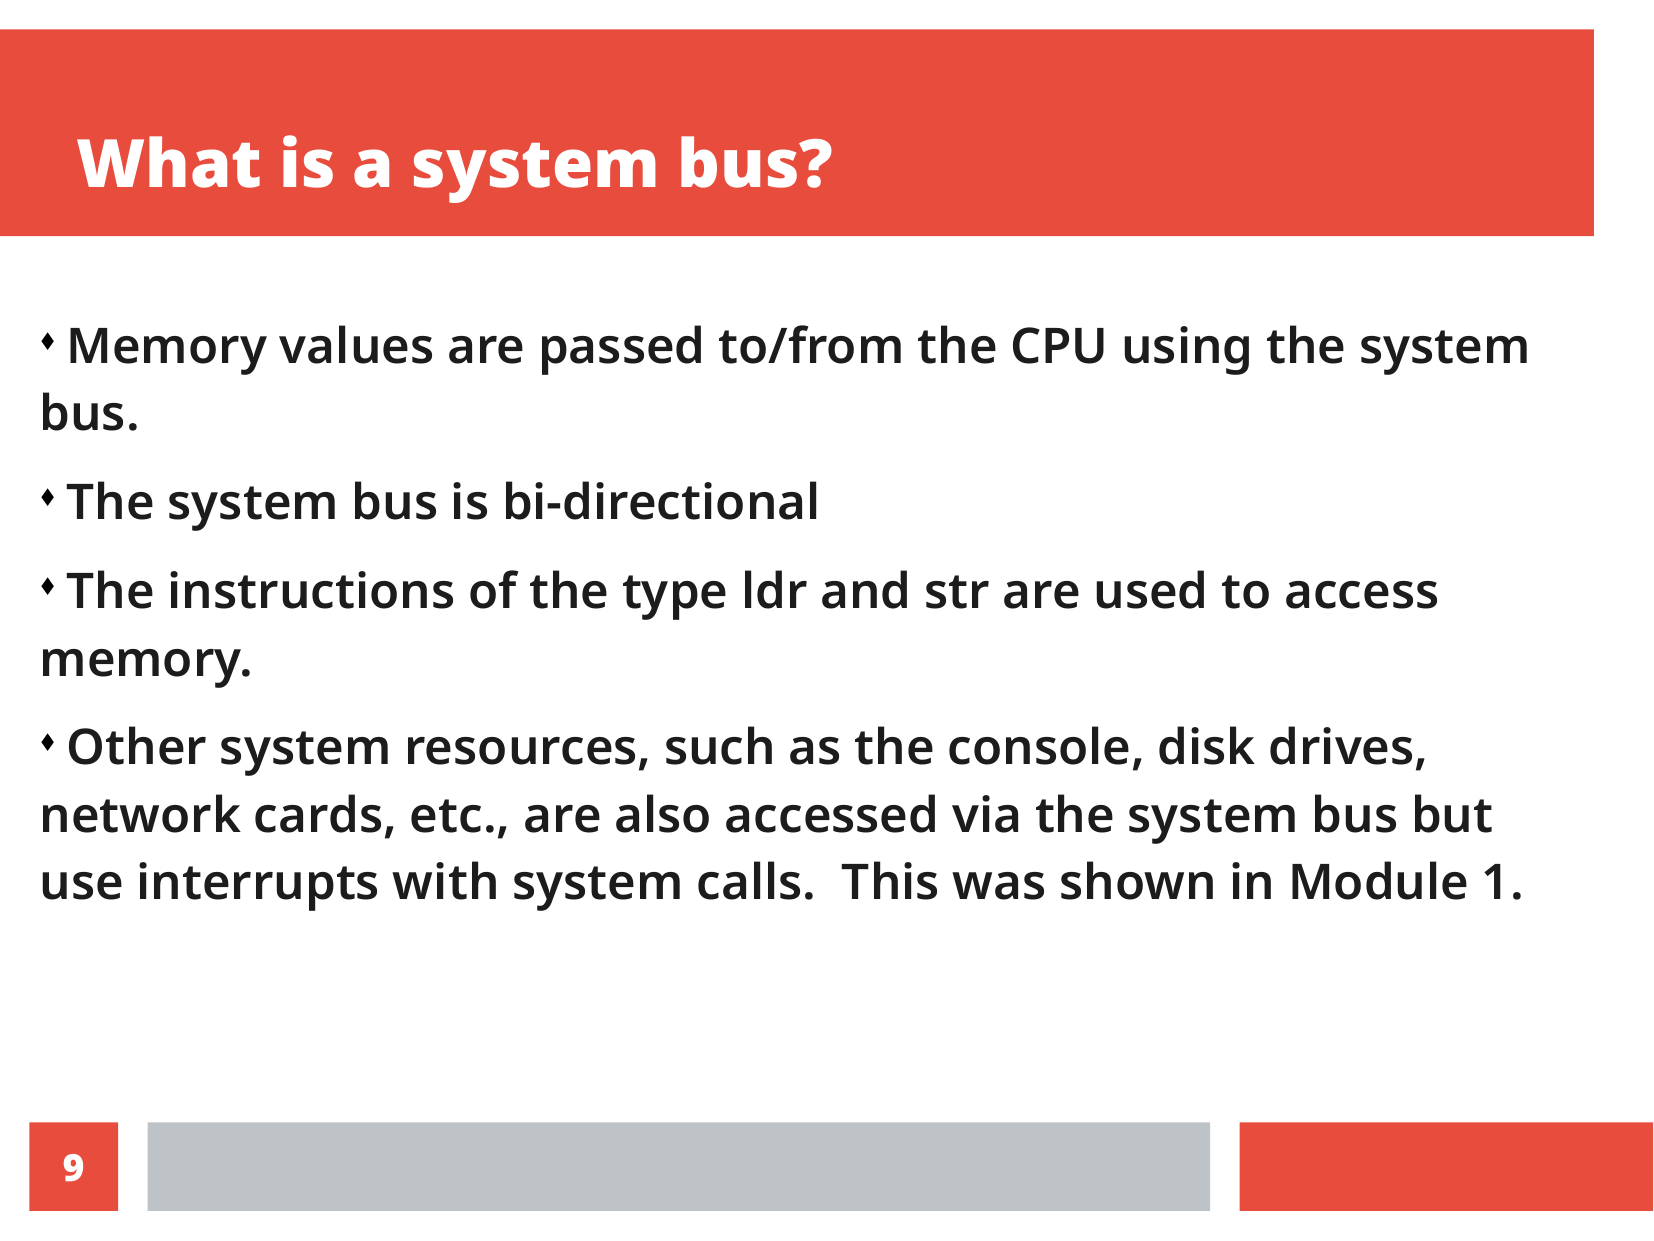

# What is a system bus?
 Memory values are passed to/from the CPU using the system bus.
 The system bus is bi-directional
 The instructions of the type ldr and str are used to access memory.
 Other system resources, such as the console, disk drives, network cards, etc., are also accessed via the system bus but use interrupts with system calls. This was shown in Module 1.
9